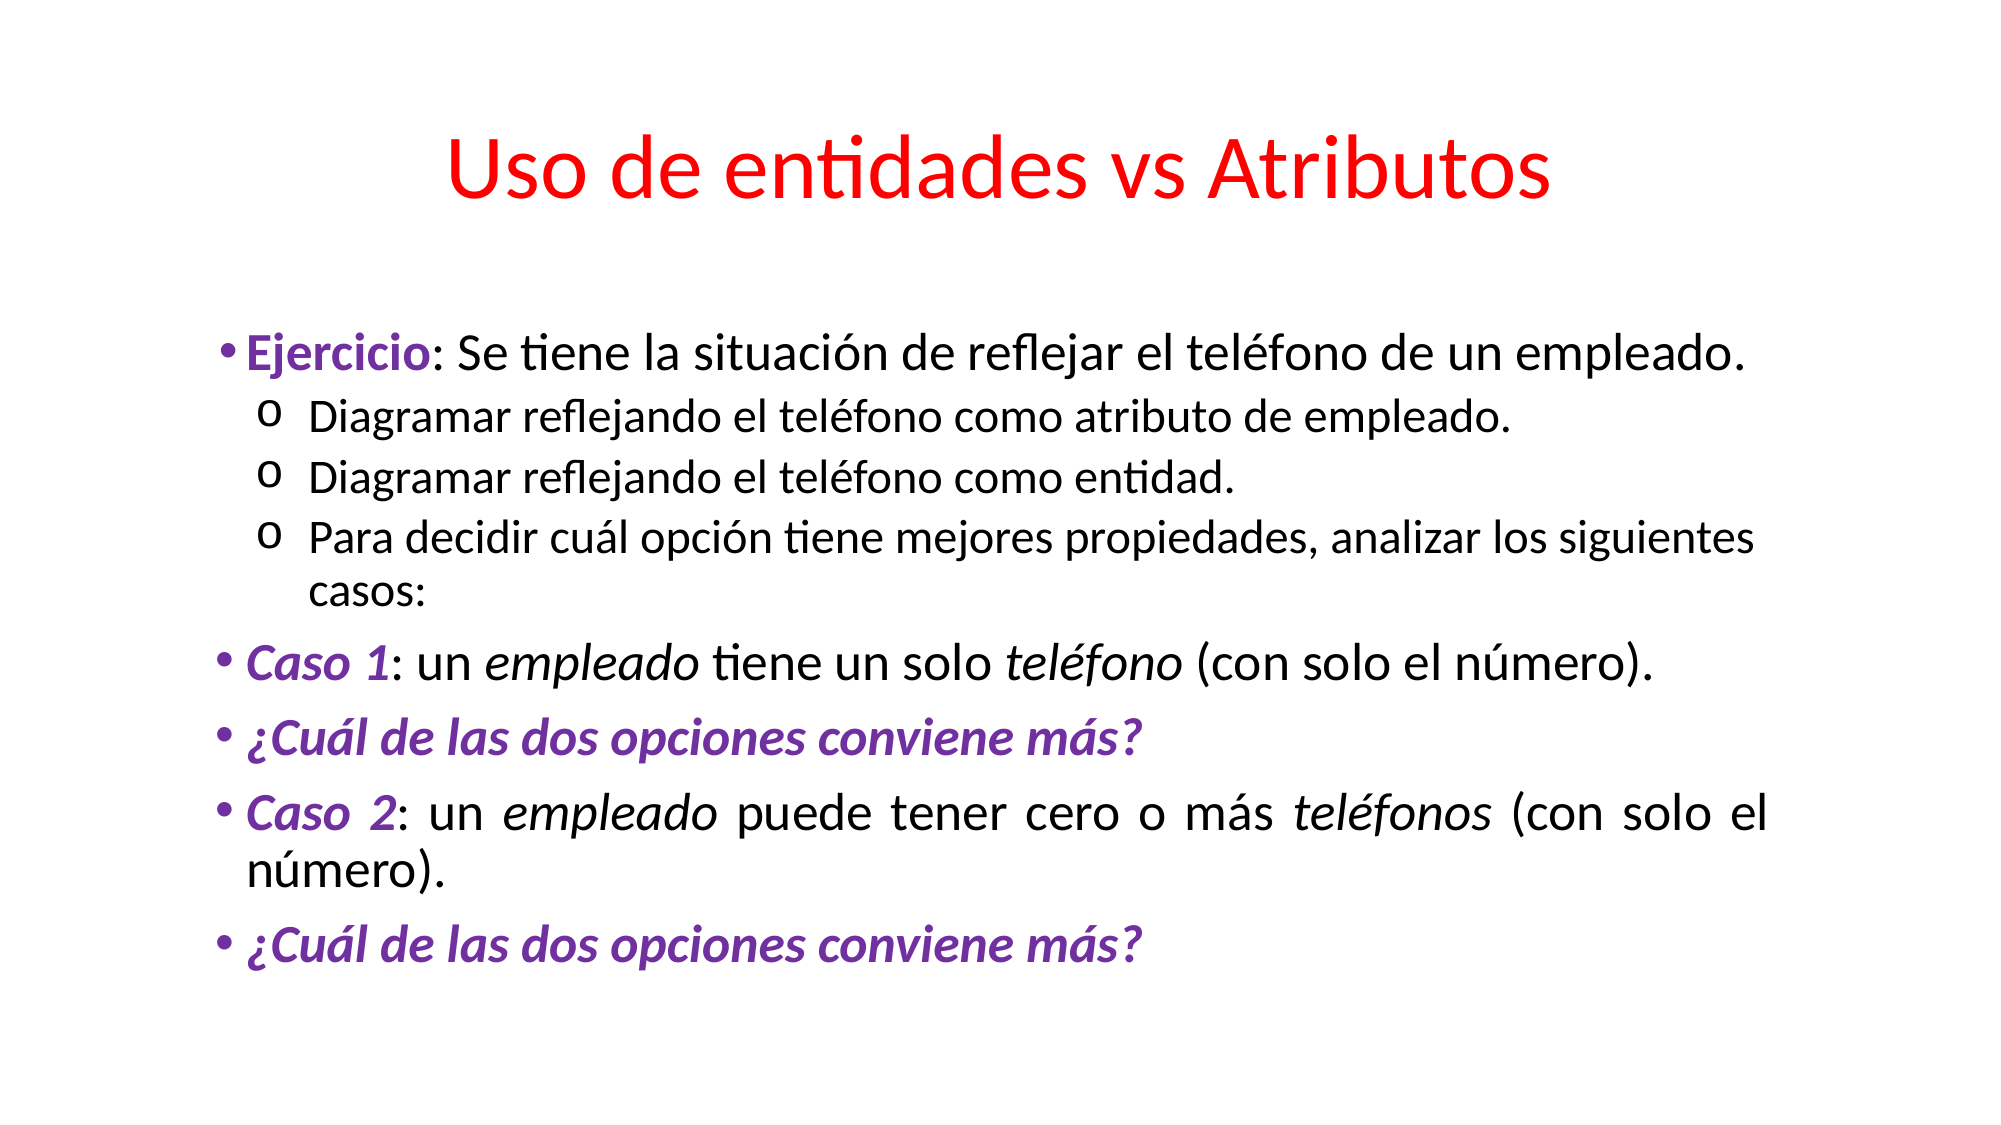

# Uso de entidades vs Atributos
Ejercicio: Se tiene la situación de reflejar el teléfono de un empleado.
Diagramar reflejando el teléfono como atributo de empleado.
Diagramar reflejando el teléfono como entidad.
Para decidir cuál opción tiene mejores propiedades, analizar los siguientes casos:
Caso 1: un empleado tiene un solo teléfono (con solo el número).
¿Cuál de las dos opciones conviene más?
Caso 2: un empleado puede tener cero o más teléfonos (con solo el número).
¿Cuál de las dos opciones conviene más?